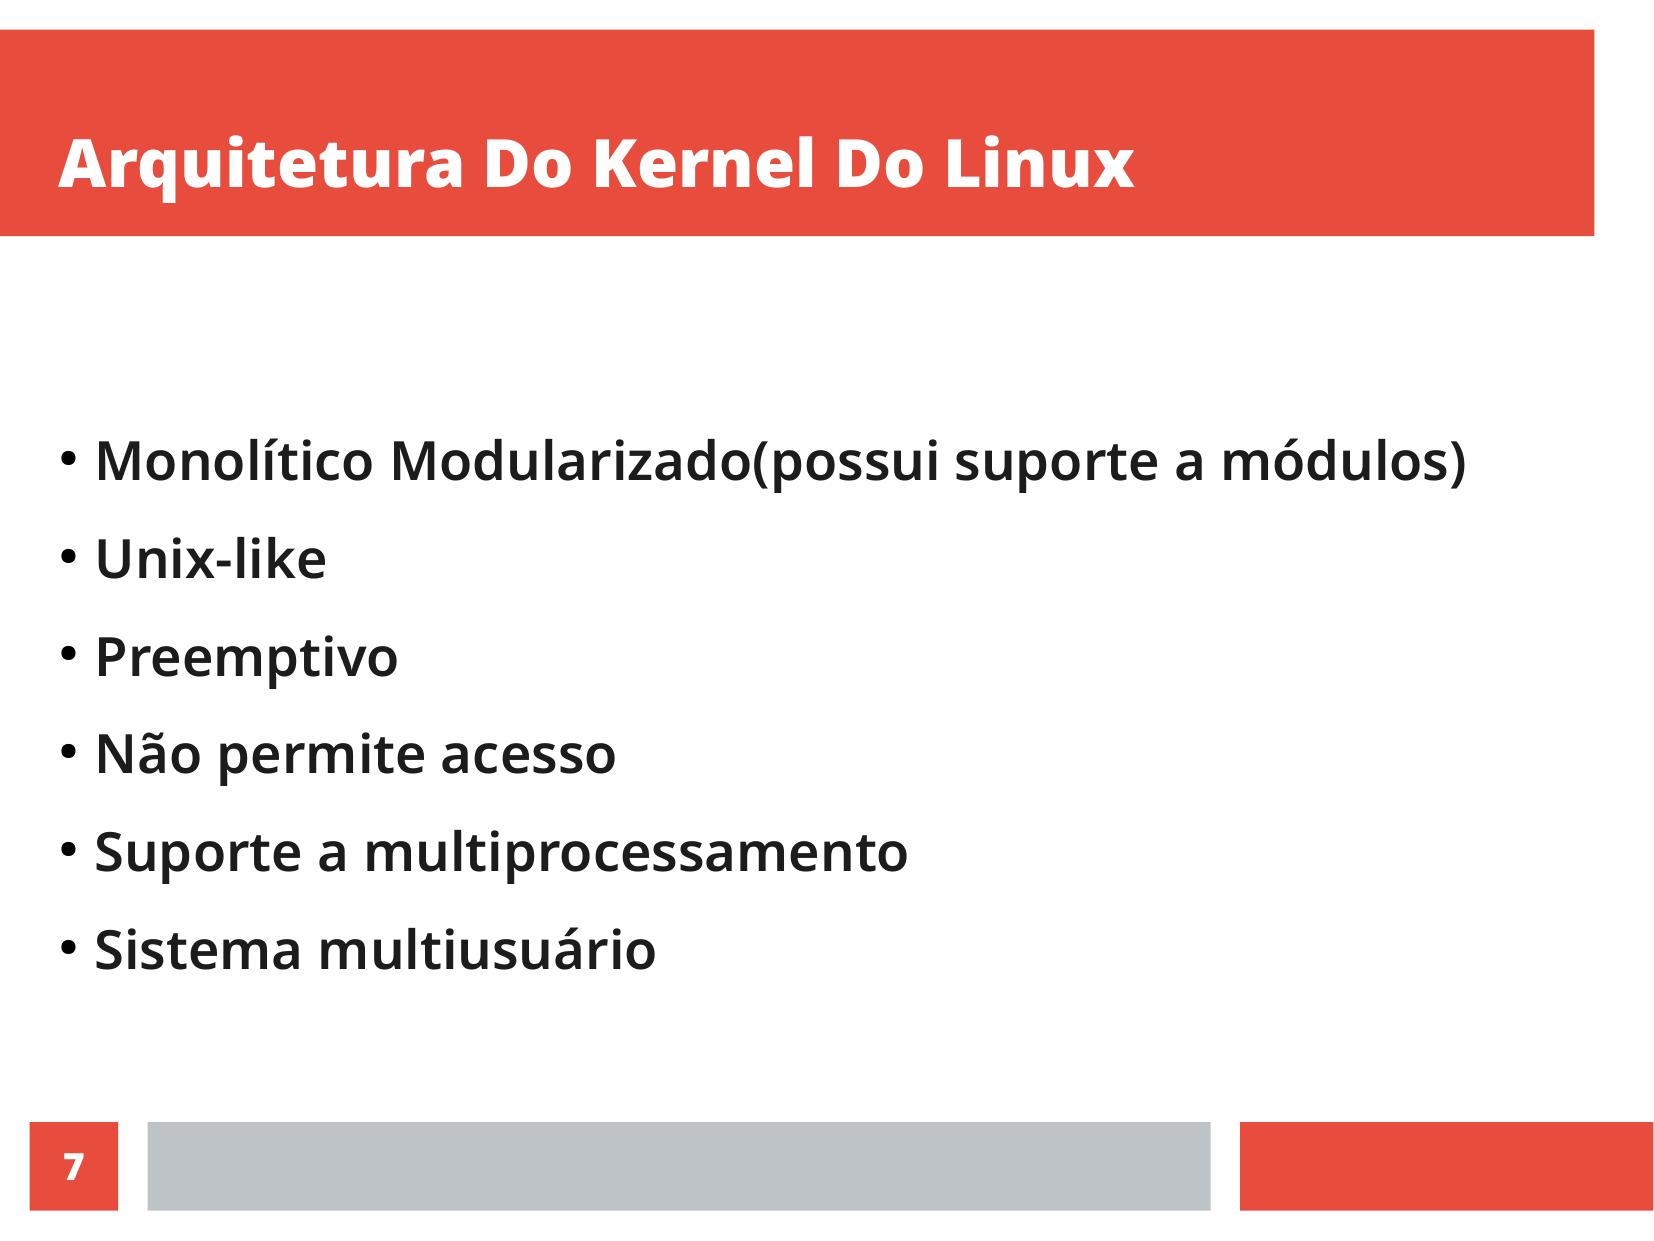

# Arquitetura Do Kernel Do Linux
Monolítico Modularizado(possui suporte a módulos)
Unix-like
Preemptivo
Não permite acesso
Suporte a multiprocessamento
Sistema multiusuário
7